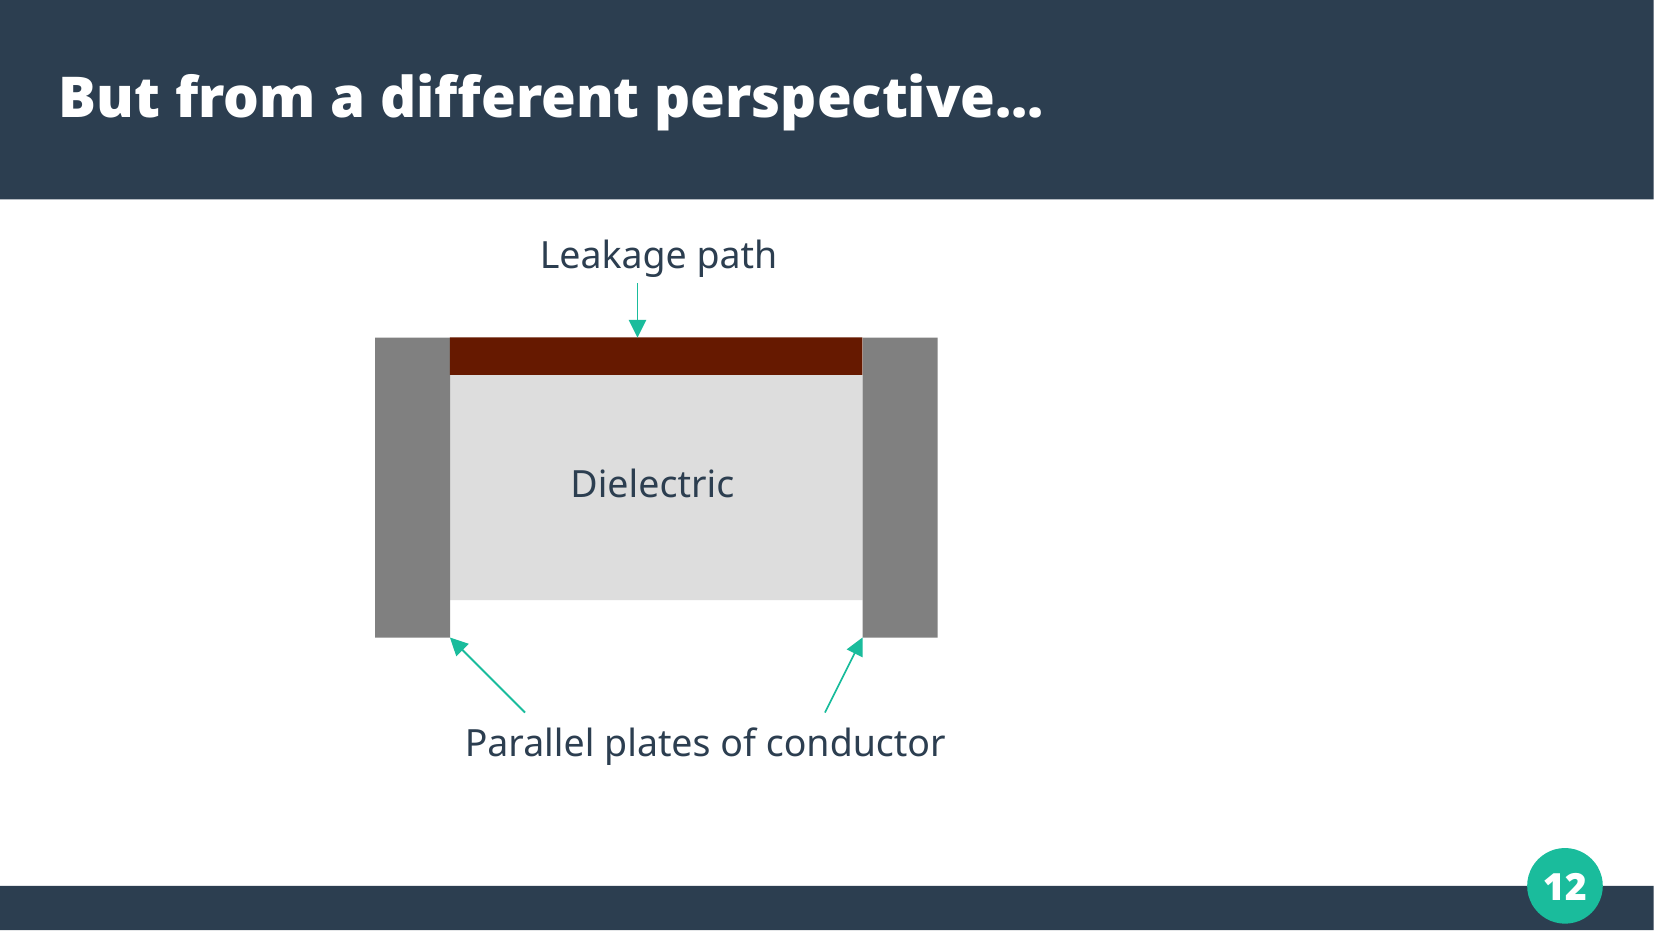

# But from a different perspective...
Leakage path
Dielectric
Parallel plates of conductor